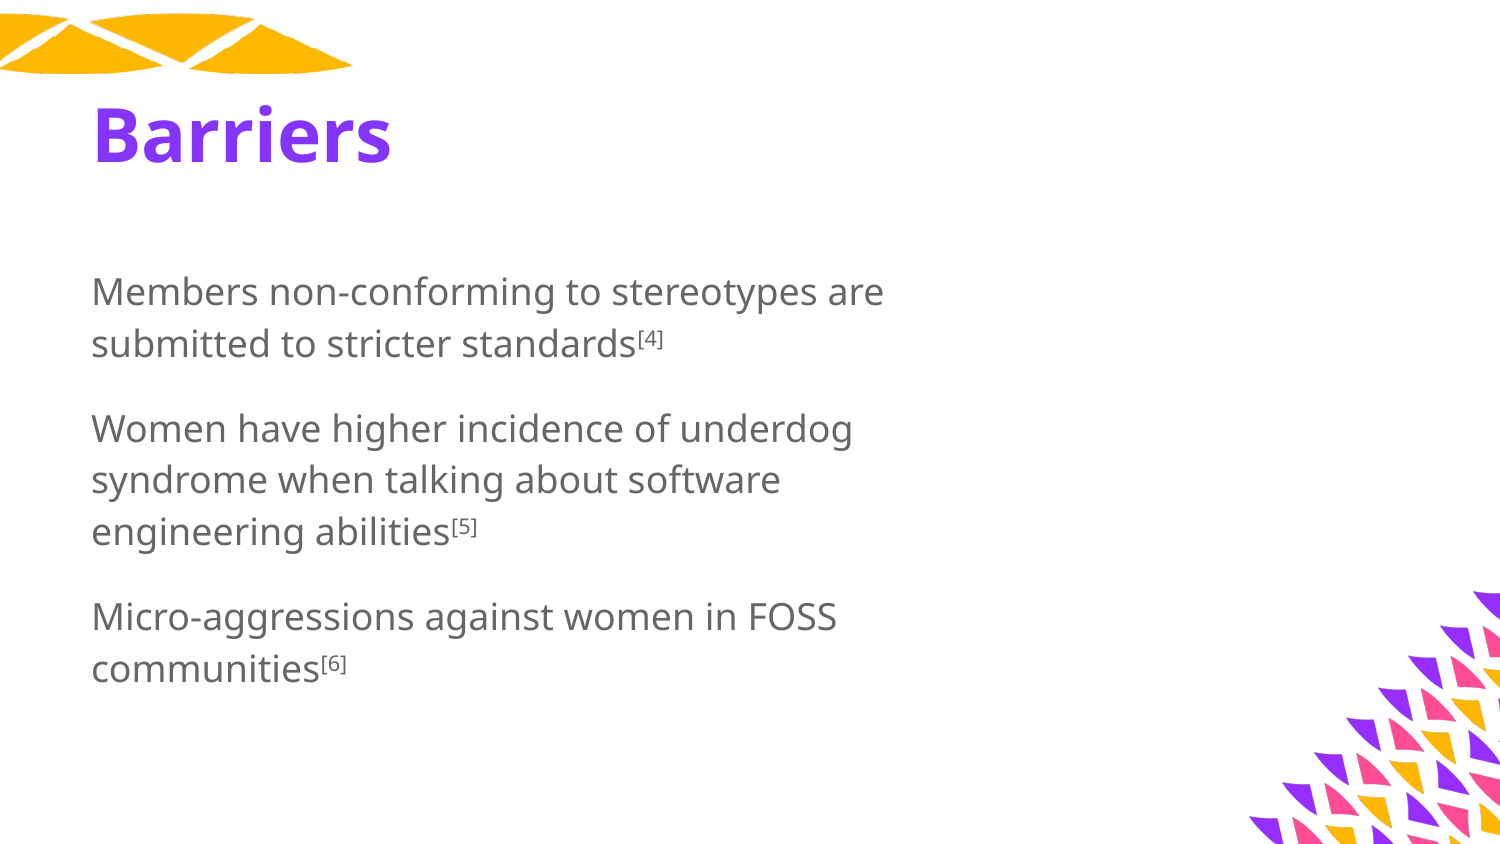

# Barriers
Members non-conforming to stereotypes are submitted to stricter standards[4]
Women have higher incidence of underdog syndrome when talking about software engineering abilities[5]
Micro-aggressions against women in FOSS communities[6]